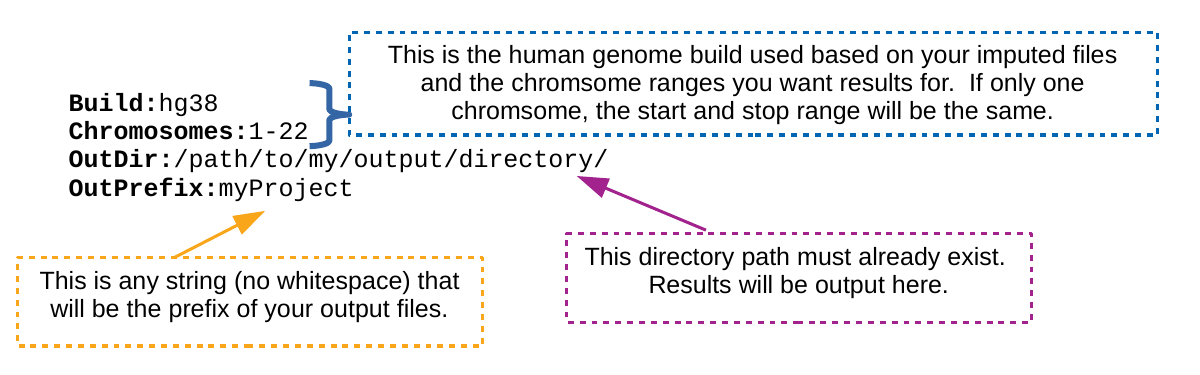

This is the human genome build used based on your imputed files and the chromsome ranges you want results for. If only one chromsome, the start and stop range will be the same.
Build:hg38
Chromosomes:1-22
OutDir:/path/to/my/output/directory/
OutPrefix:myProject
This directory path must already exist. Results will be output here.
This is any string (no whitespace) that will be the prefix of your output files.